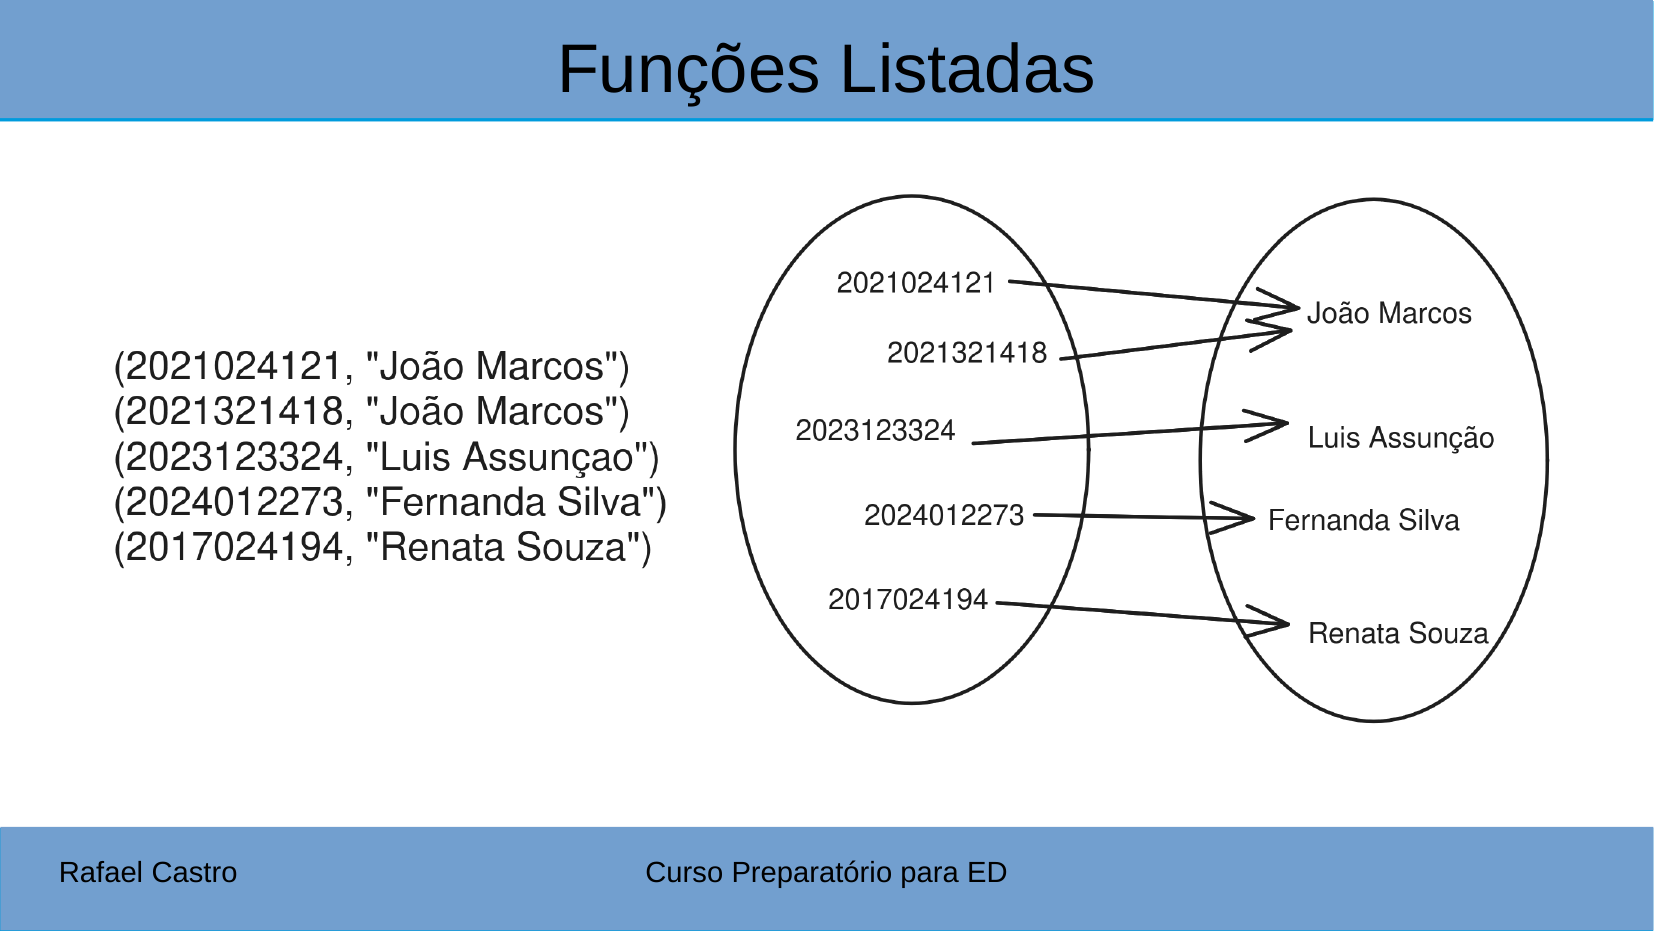

# Funções Listadas
Curso Preparatório para ED